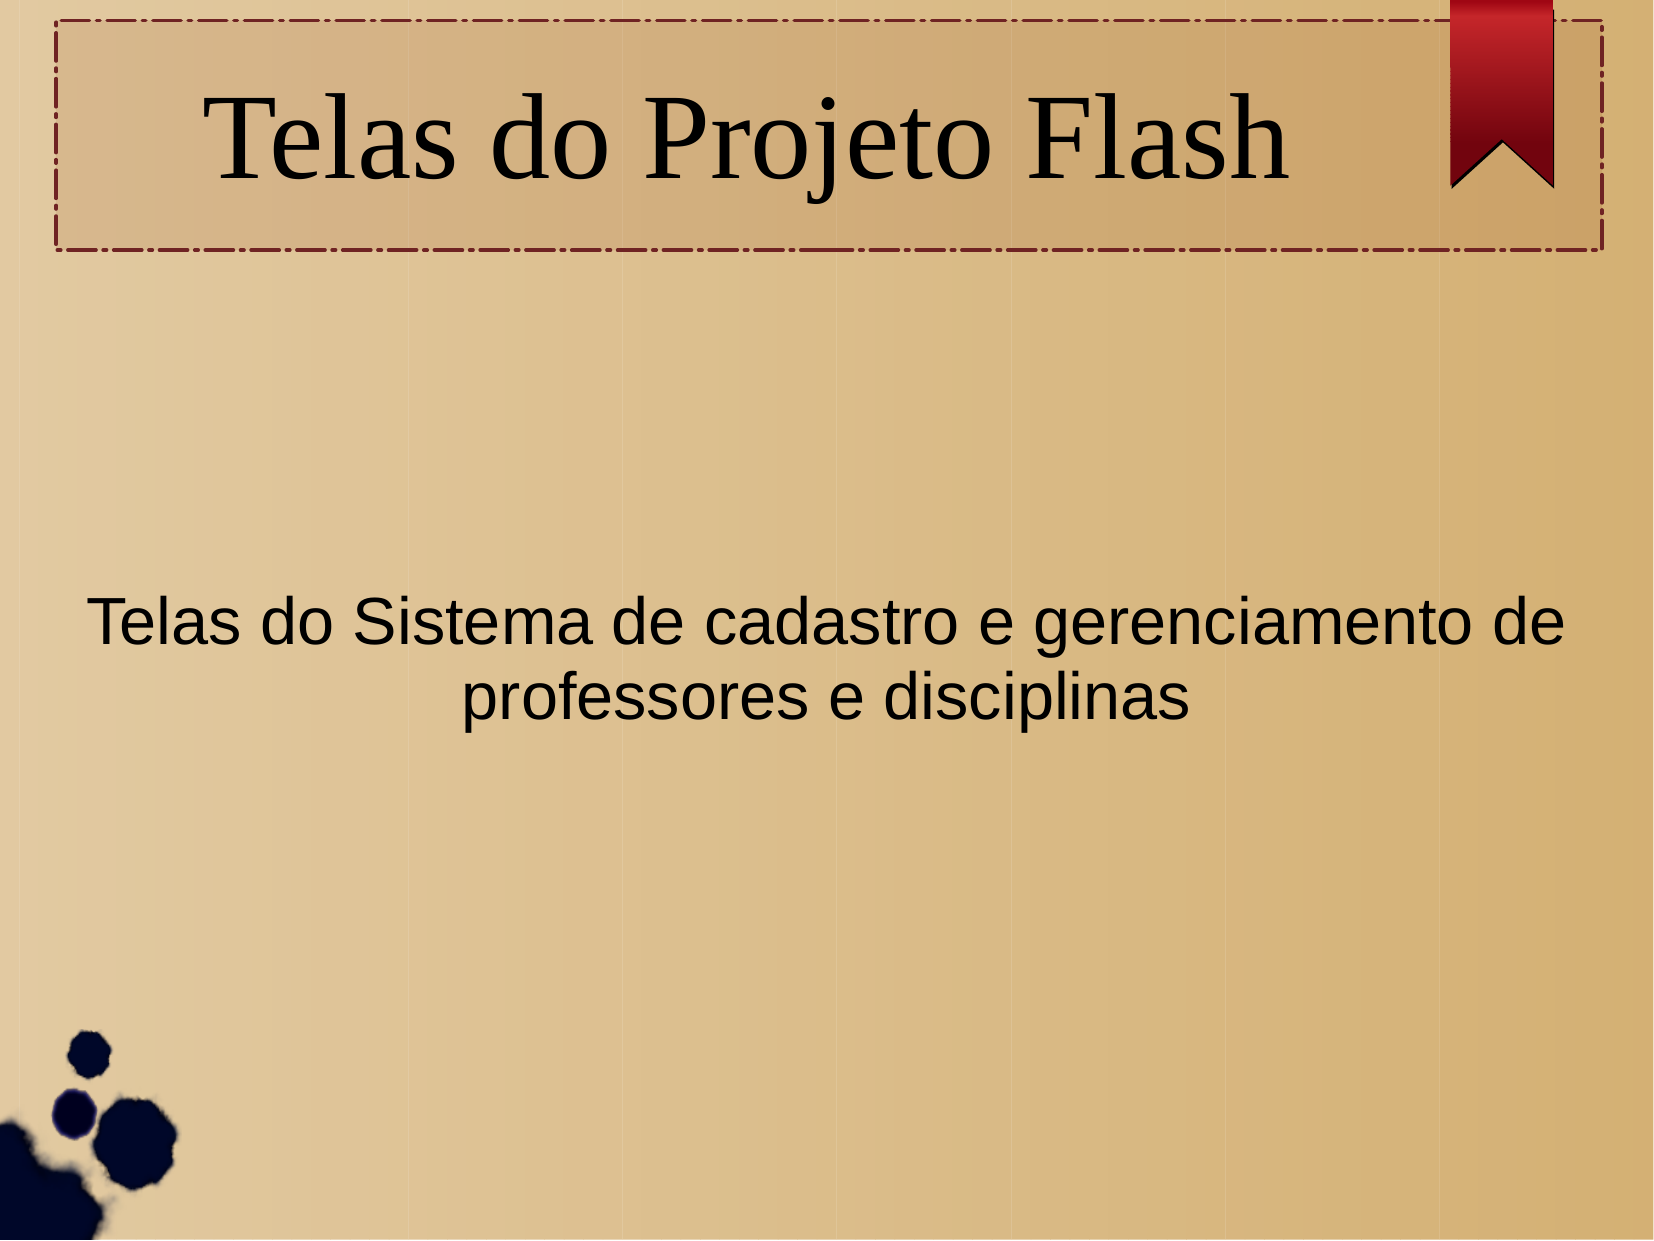

# Telas do Projeto Flash
Telas do Sistema de cadastro e gerenciamento de professores e disciplinas